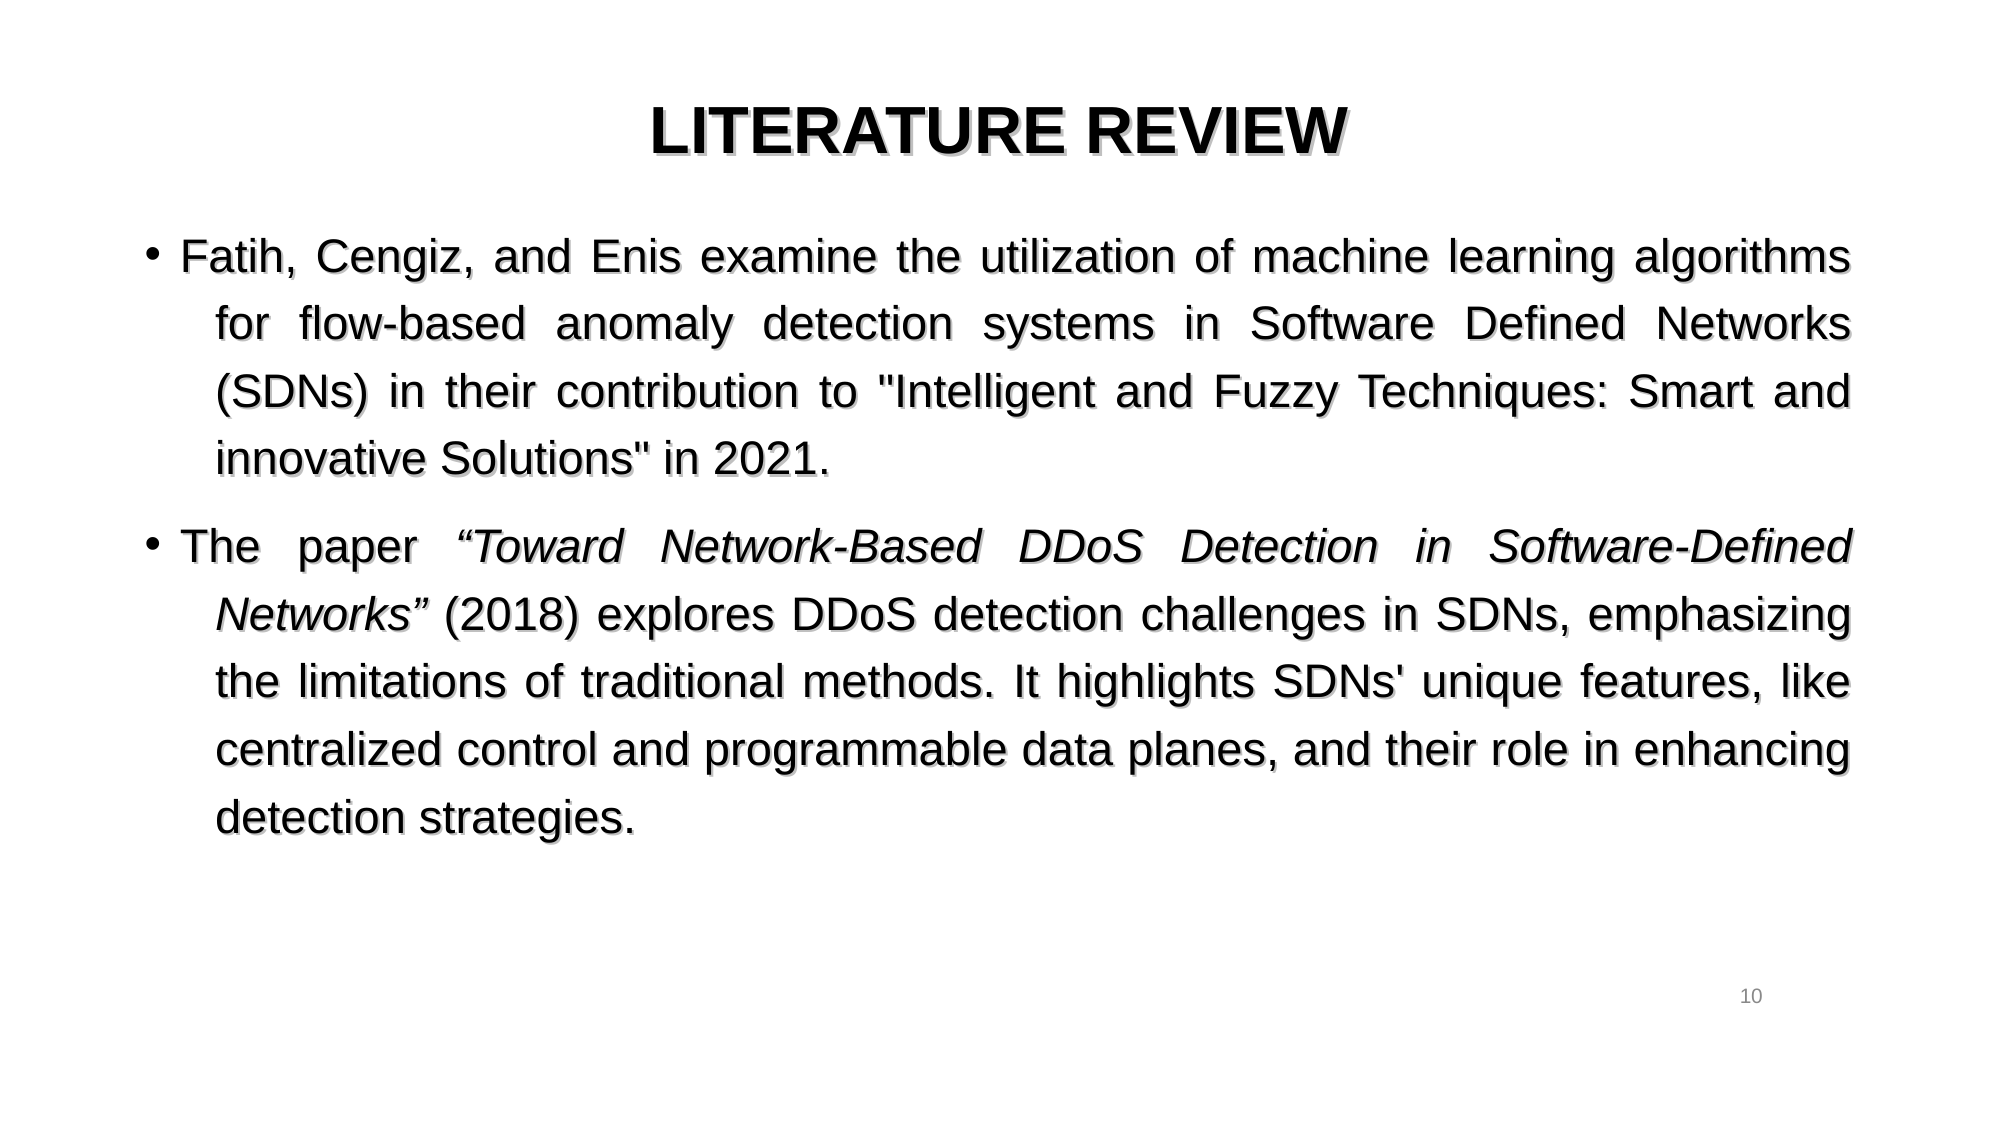

# Literature Review
Fatih, Cengiz, and Enis examine the utilization of machine learning algorithms for flow-based anomaly detection systems in Software Defined Networks (SDNs) in their contribution to "Intelligent and Fuzzy Techniques: Smart and innovative Solutions" in 2021.
The paper “Toward Network-Based DDoS Detection in Software-Defined Networks” (2018) explores DDoS detection challenges in SDNs, emphasizing the limitations of traditional methods. It highlights SDNs' unique features, like centralized control and programmable data planes, and their role in enhancing detection strategies.
10